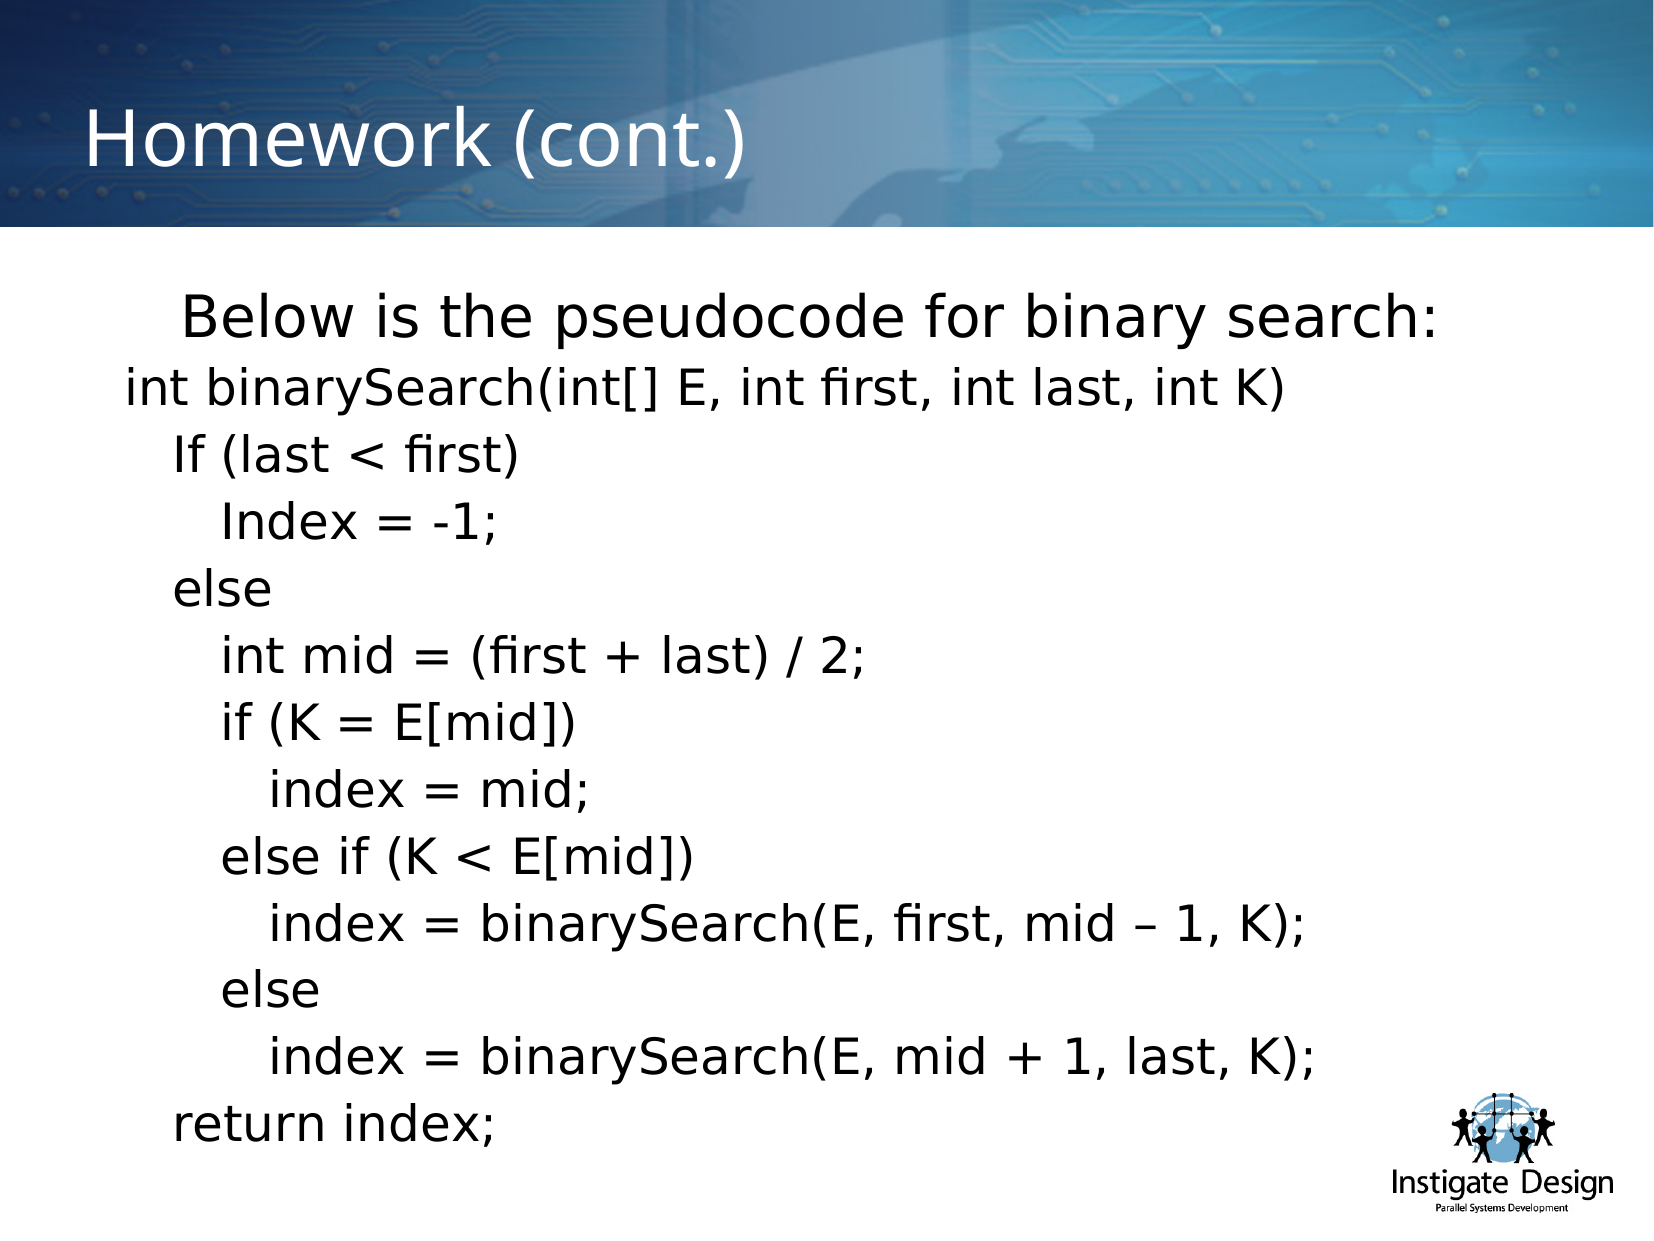

# Homework (cont.)
Below is the pseudocode for binary search:
int binarySearch(int[] E, int first, int last, int K)
 If (last < first)
 Index = -1;
 else
 int mid = (first + last) / 2;
 if (K = E[mid])
 index = mid;
 else if (K < E[mid])
 index = binarySearch(E, first, mid – 1, K);
 else
 index = binarySearch(E, mid + 1, last, K);
 return index;